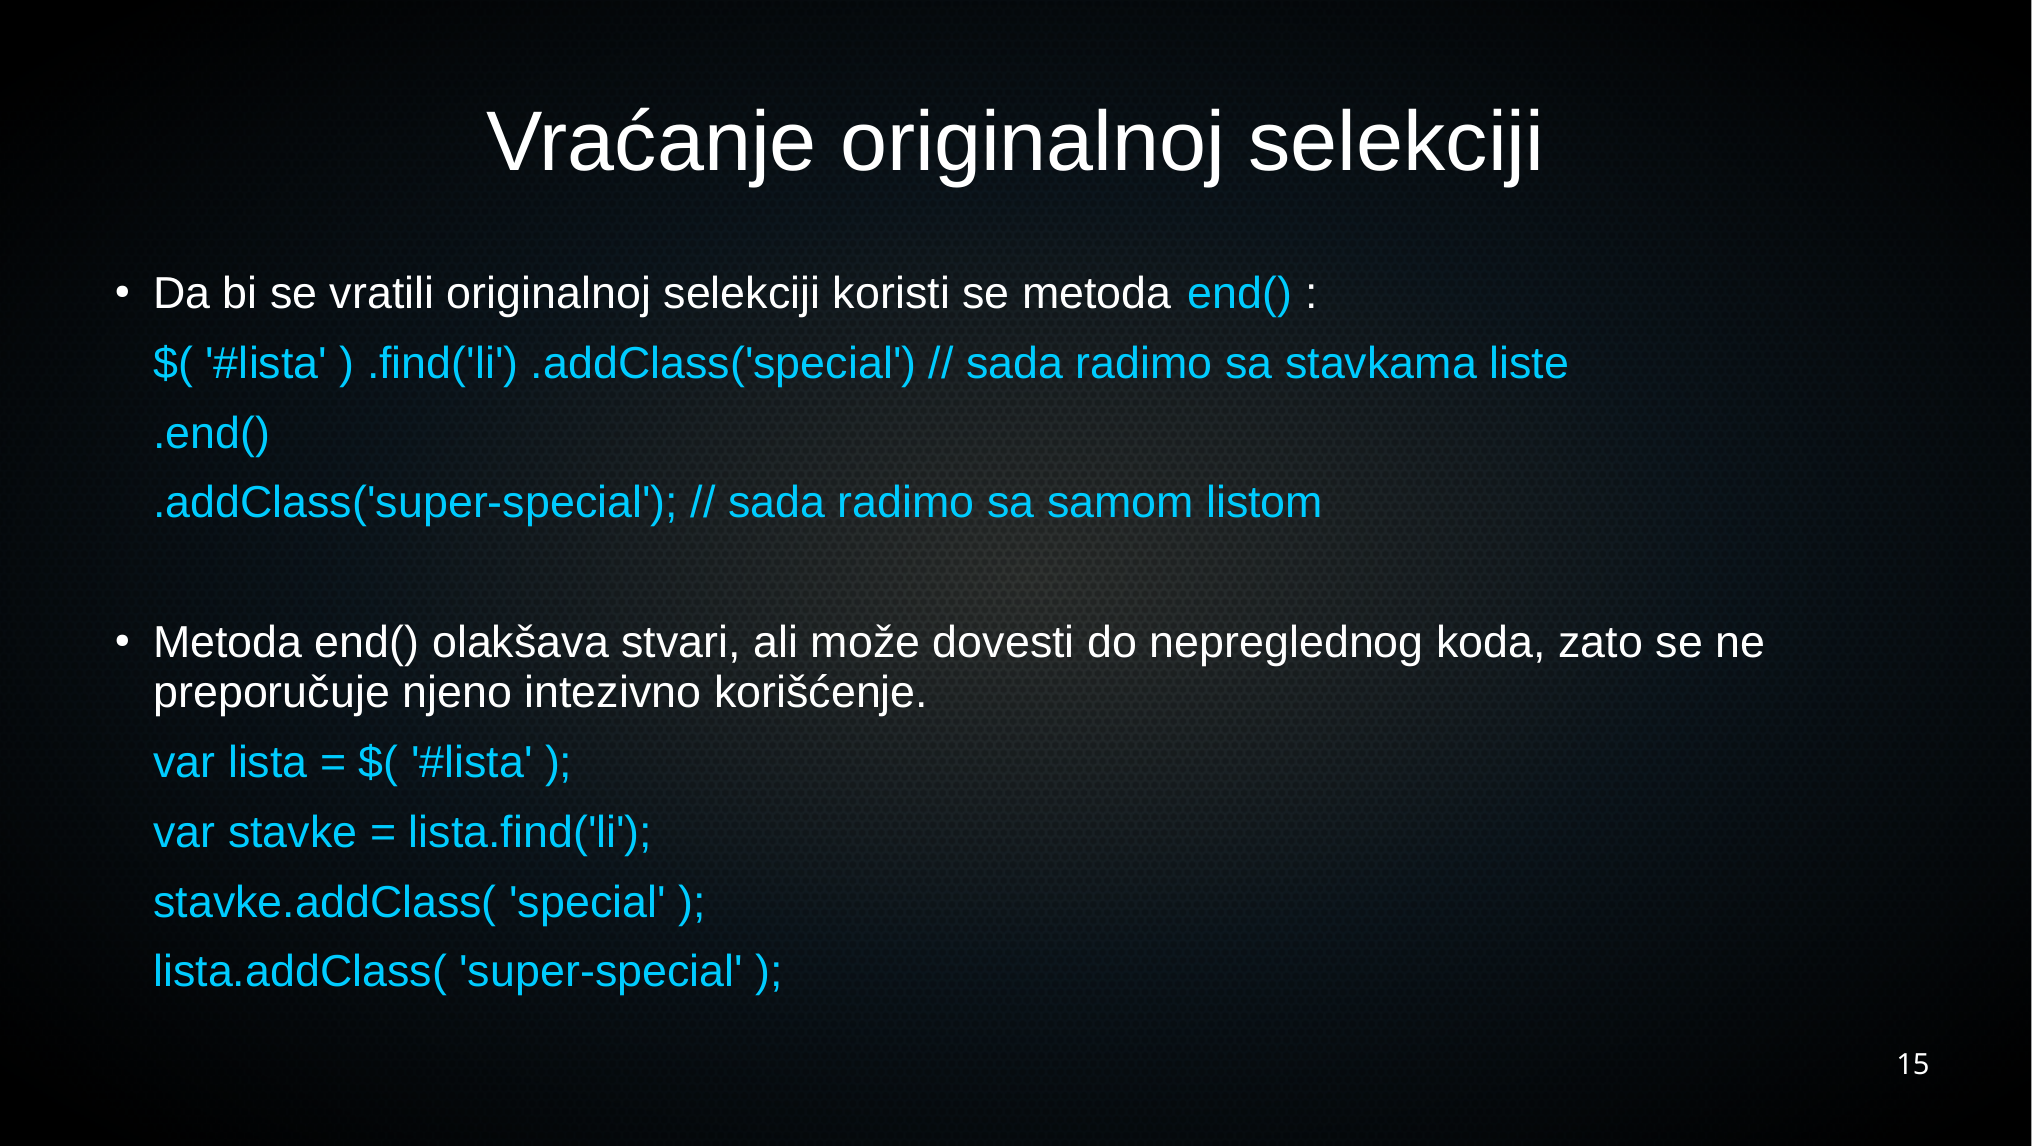

# Vraćanje originalnoj selekciji
Da bi se vratili originalnoj selekciji koristi se metoda end() :
$( '#lista' ) .find('li') .addClass('special') // sada radimo sa stavkama liste
.end()
.addClass('super-special'); // sada radimo sa samom listom
Metoda end() olakšava stvari, ali može dovesti do nepreglednog koda, zato se ne preporučuje njeno intezivno korišćenje.
var lista = $( '#lista' );
var stavke = lista.find('li');
stavke.addClass( 'special' );
lista.addClass( 'super-special' );
15